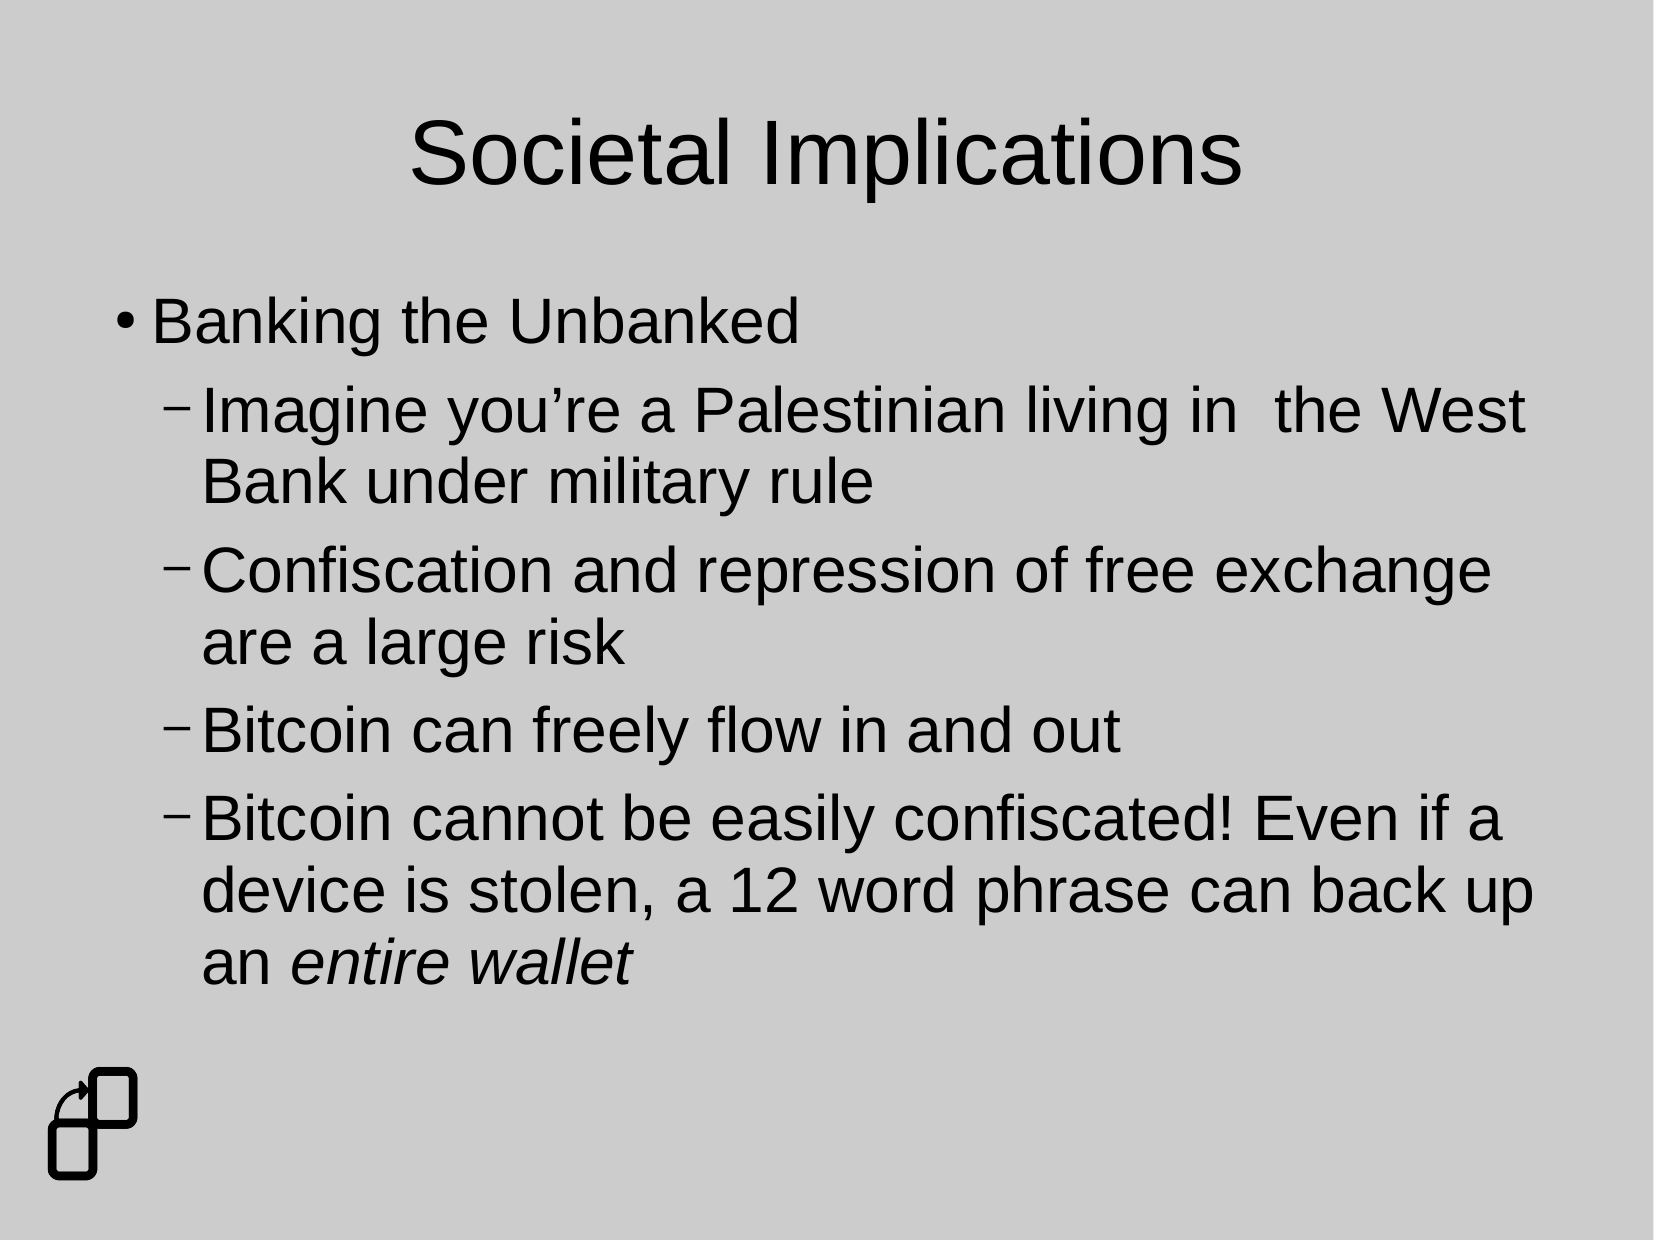

# Societal Implications
Banking the Unbanked
Imagine you’re a Palestinian living in the West Bank under military rule
Confiscation and repression of free exchange are a large risk
Bitcoin can freely flow in and out
Bitcoin cannot be easily confiscated! Even if a device is stolen, a 12 word phrase can back up an entire wallet